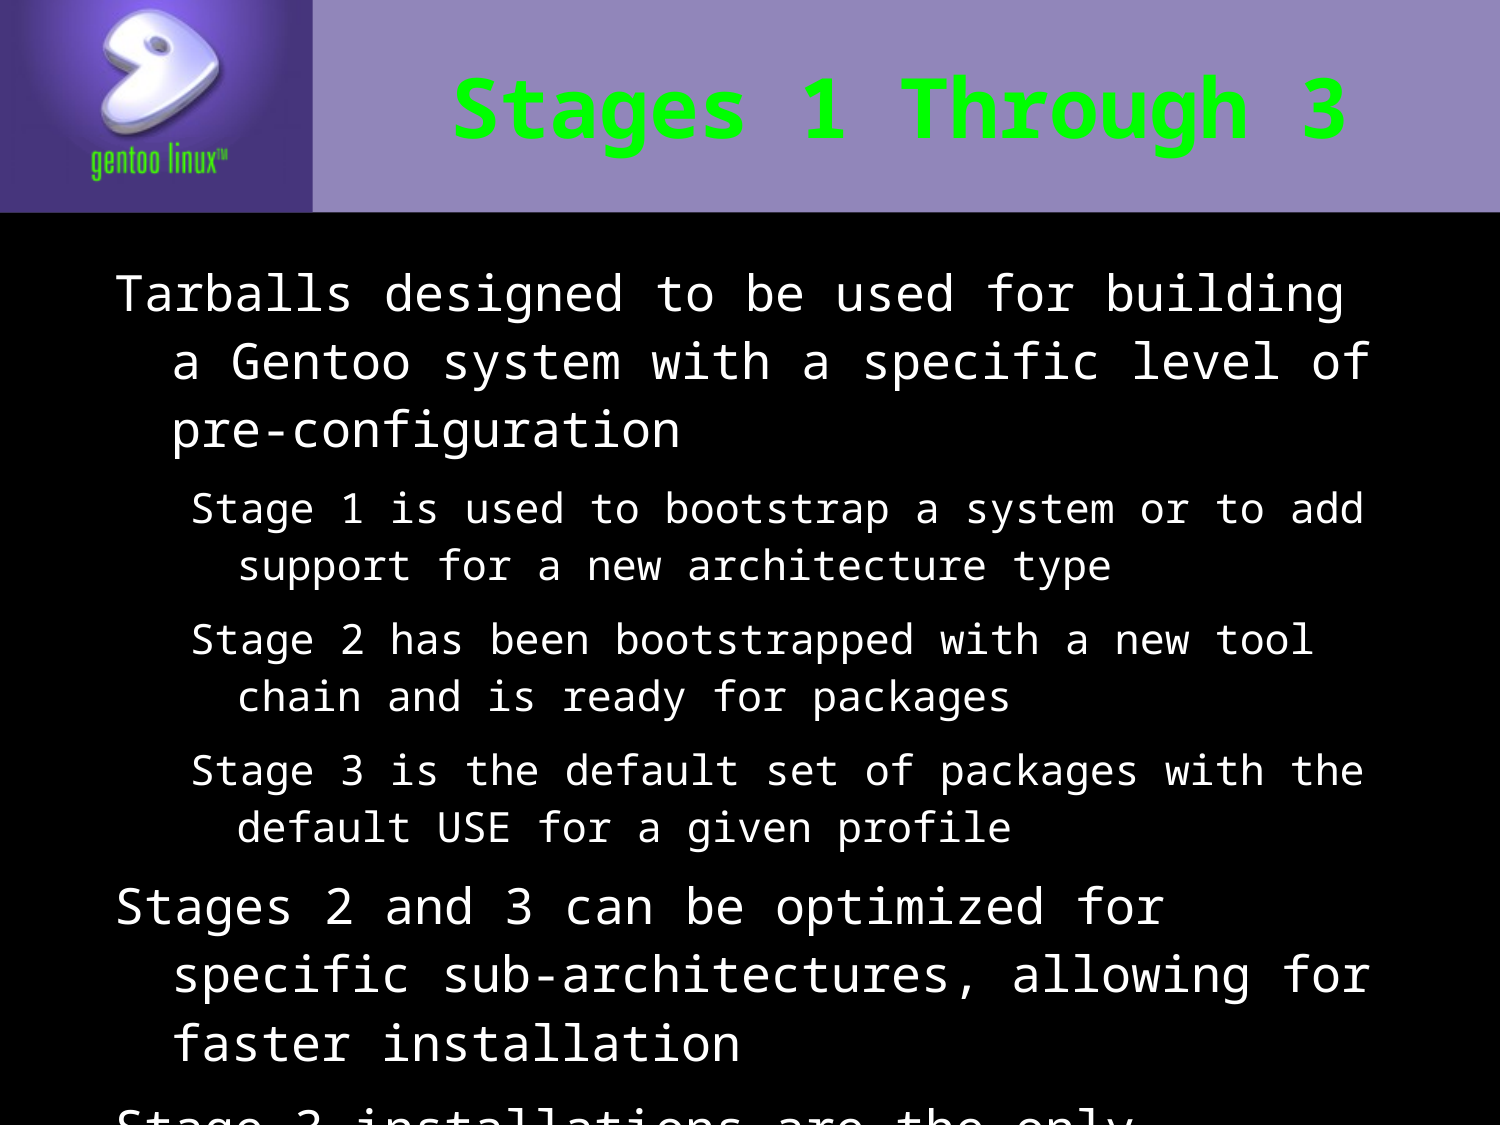

# Stages 1 Through 3
Tarballs designed to be used for building a Gentoo system with a specific level of pre-configuration
Stage 1 is used to bootstrap a system or to add support for a new architecture type
Stage 2 has been bootstrapped with a new tool chain and is ready for packages
Stage 3 is the default set of packages with the default USE for a given profile
Stages 2 and 3 can be optimized for specific sub-architectures, allowing for faster installation
Stage 3 installations are the only supported stages for installation